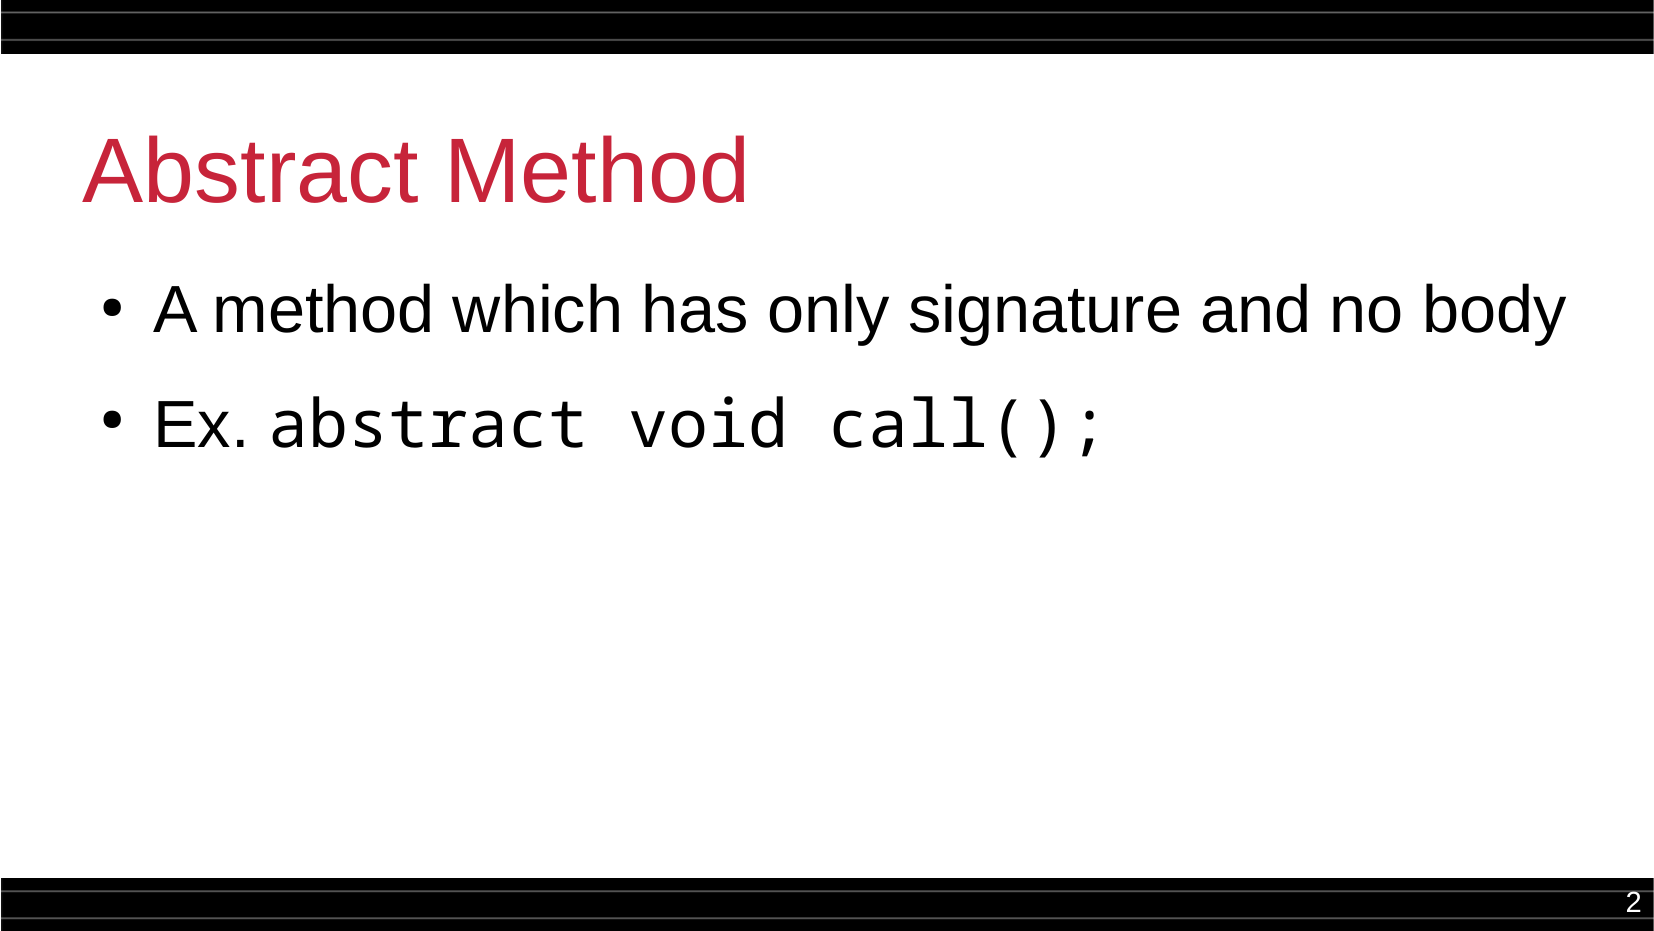

# Abstract Method
A method which has only signature and no body
Ex. abstract void call();